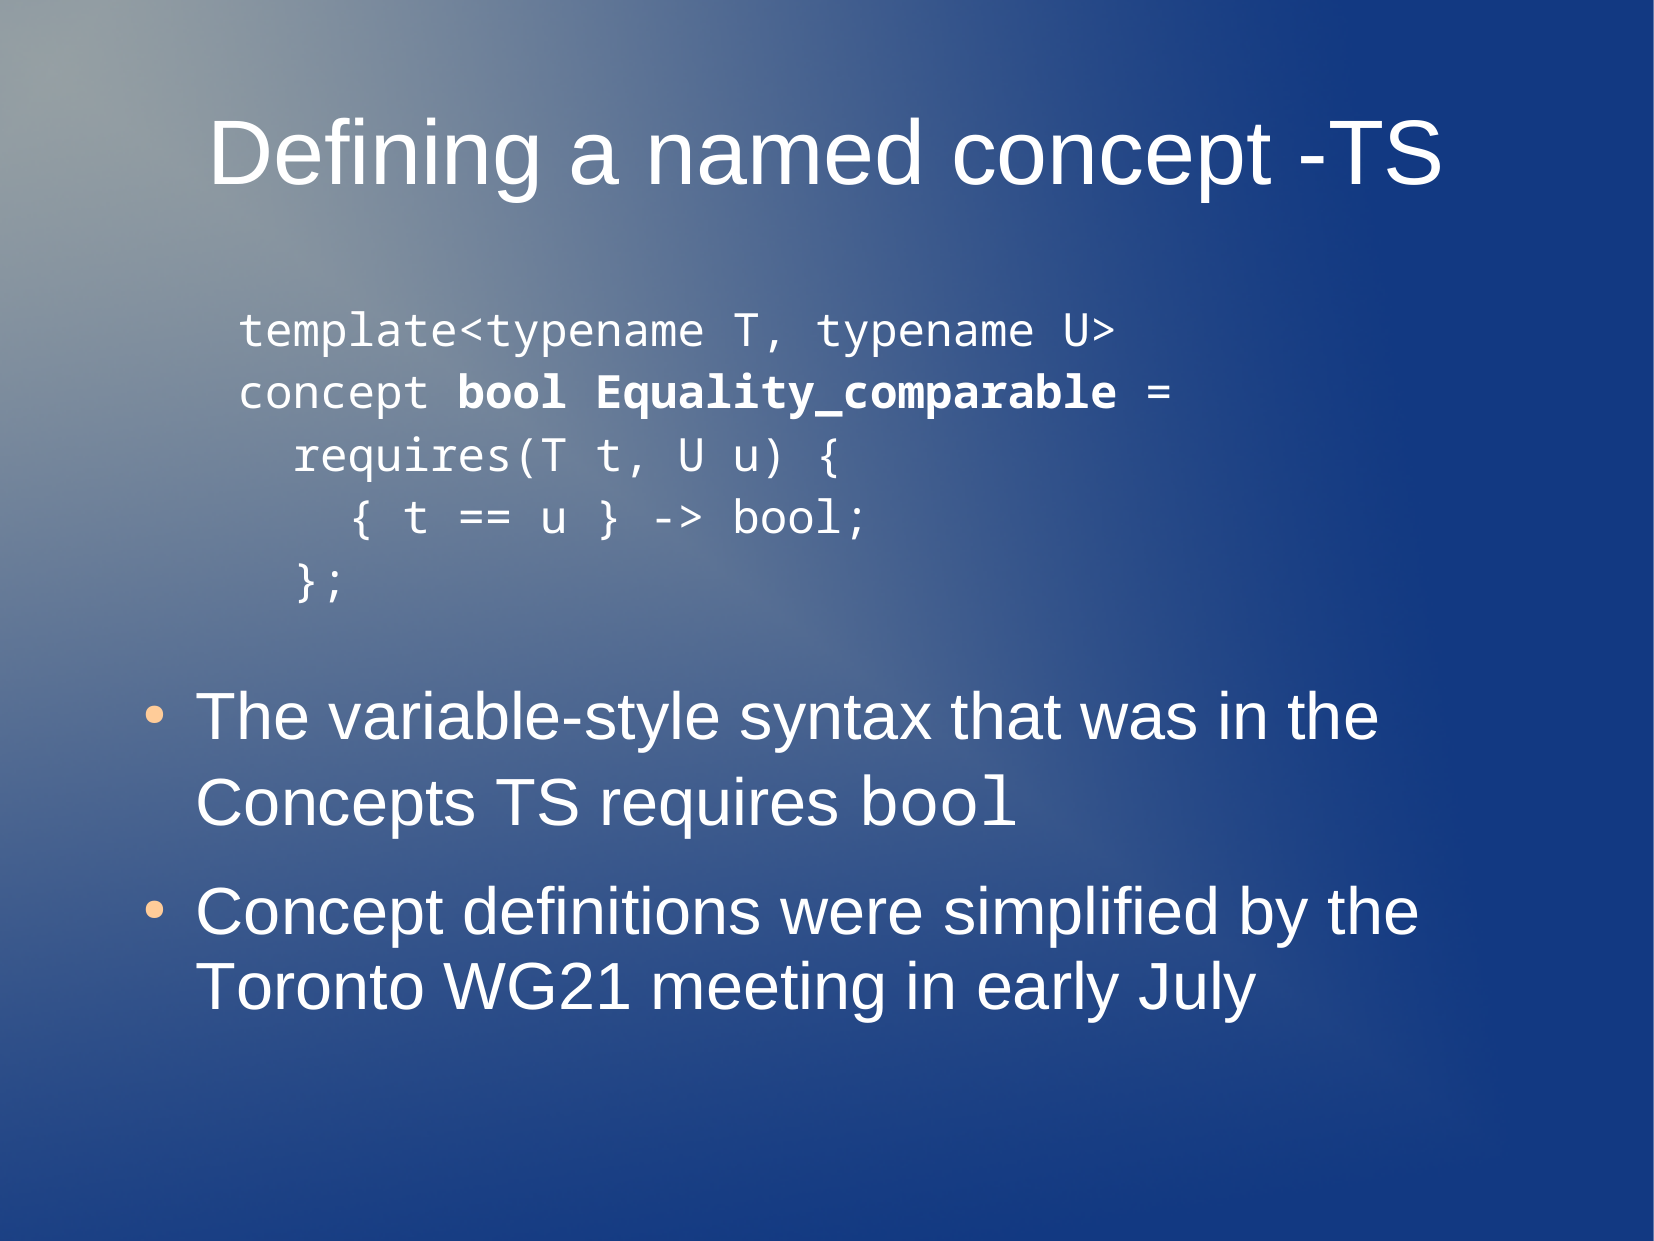

# Defining a named concept -TS
template<typename T, typename U>
concept bool Equality_comparable =
 requires(T t, U u) {
 { t == u } -> bool;
 };
The variable-style syntax that was in the Concepts TS requires bool
Concept definitions were simplified by the Toronto WG21 meeting in early July